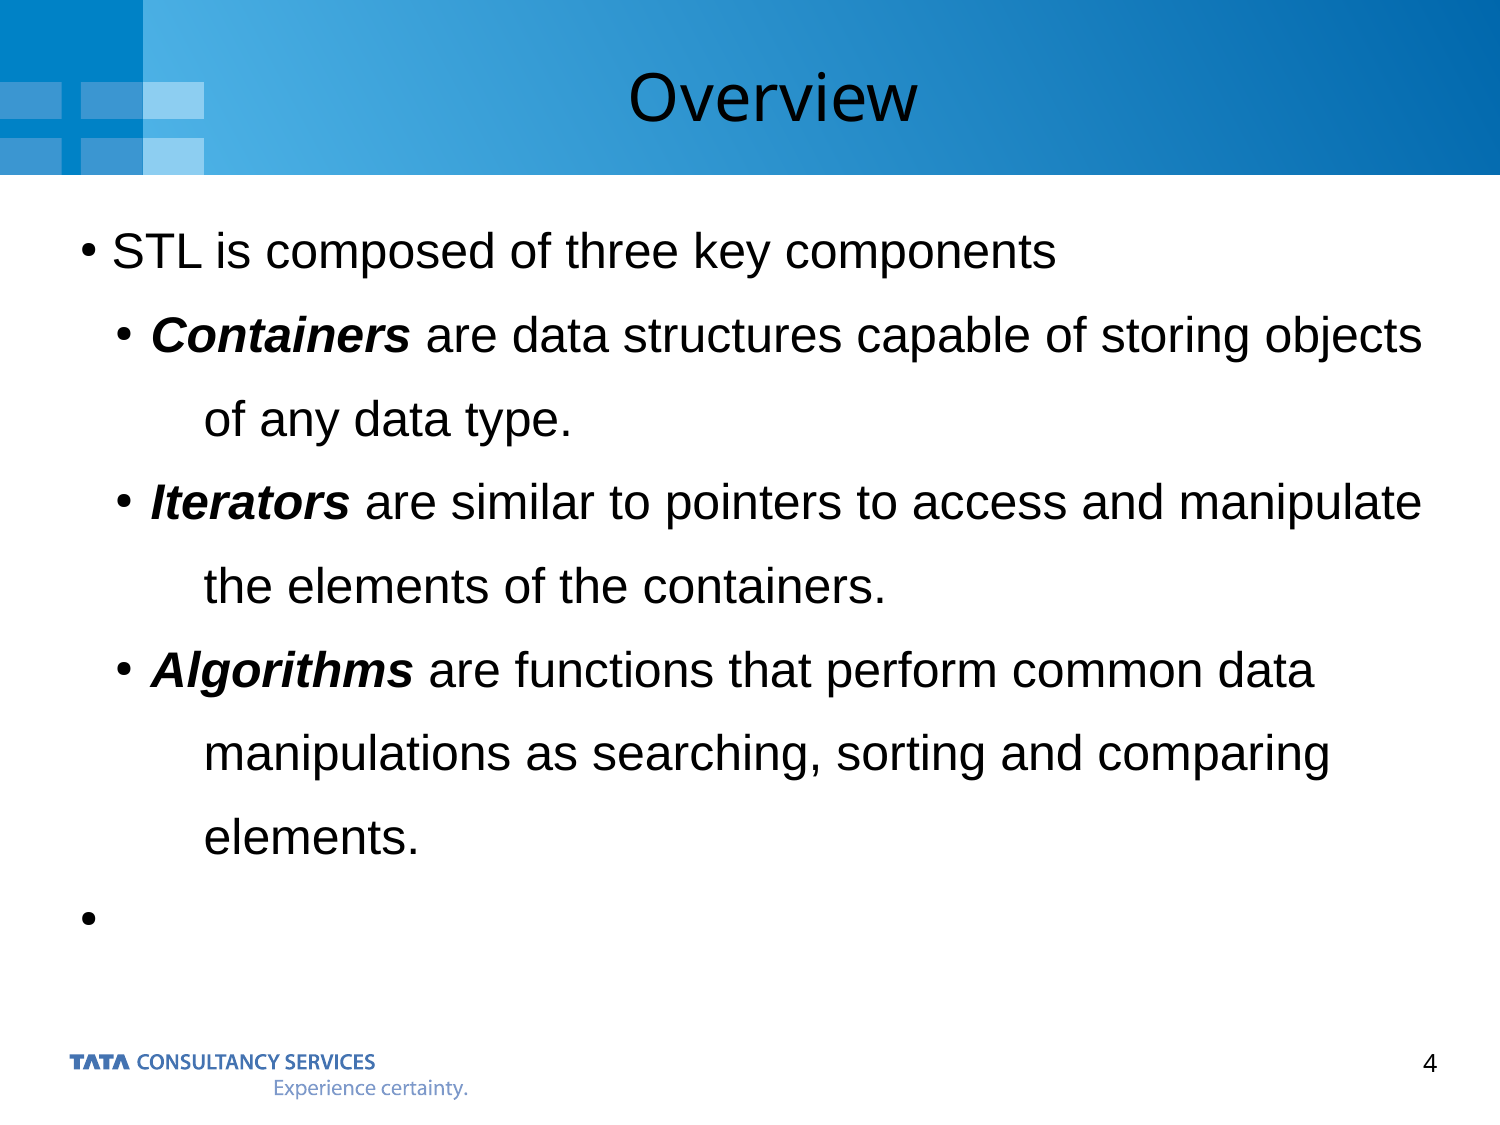

Overview
 STL is composed of three key components
Containers are data structures capable of storing objects of any data type.
Iterators are similar to pointers to access and manipulate the elements of the containers.
Algorithms are functions that perform common data manipulations as searching, sorting and comparing elements.